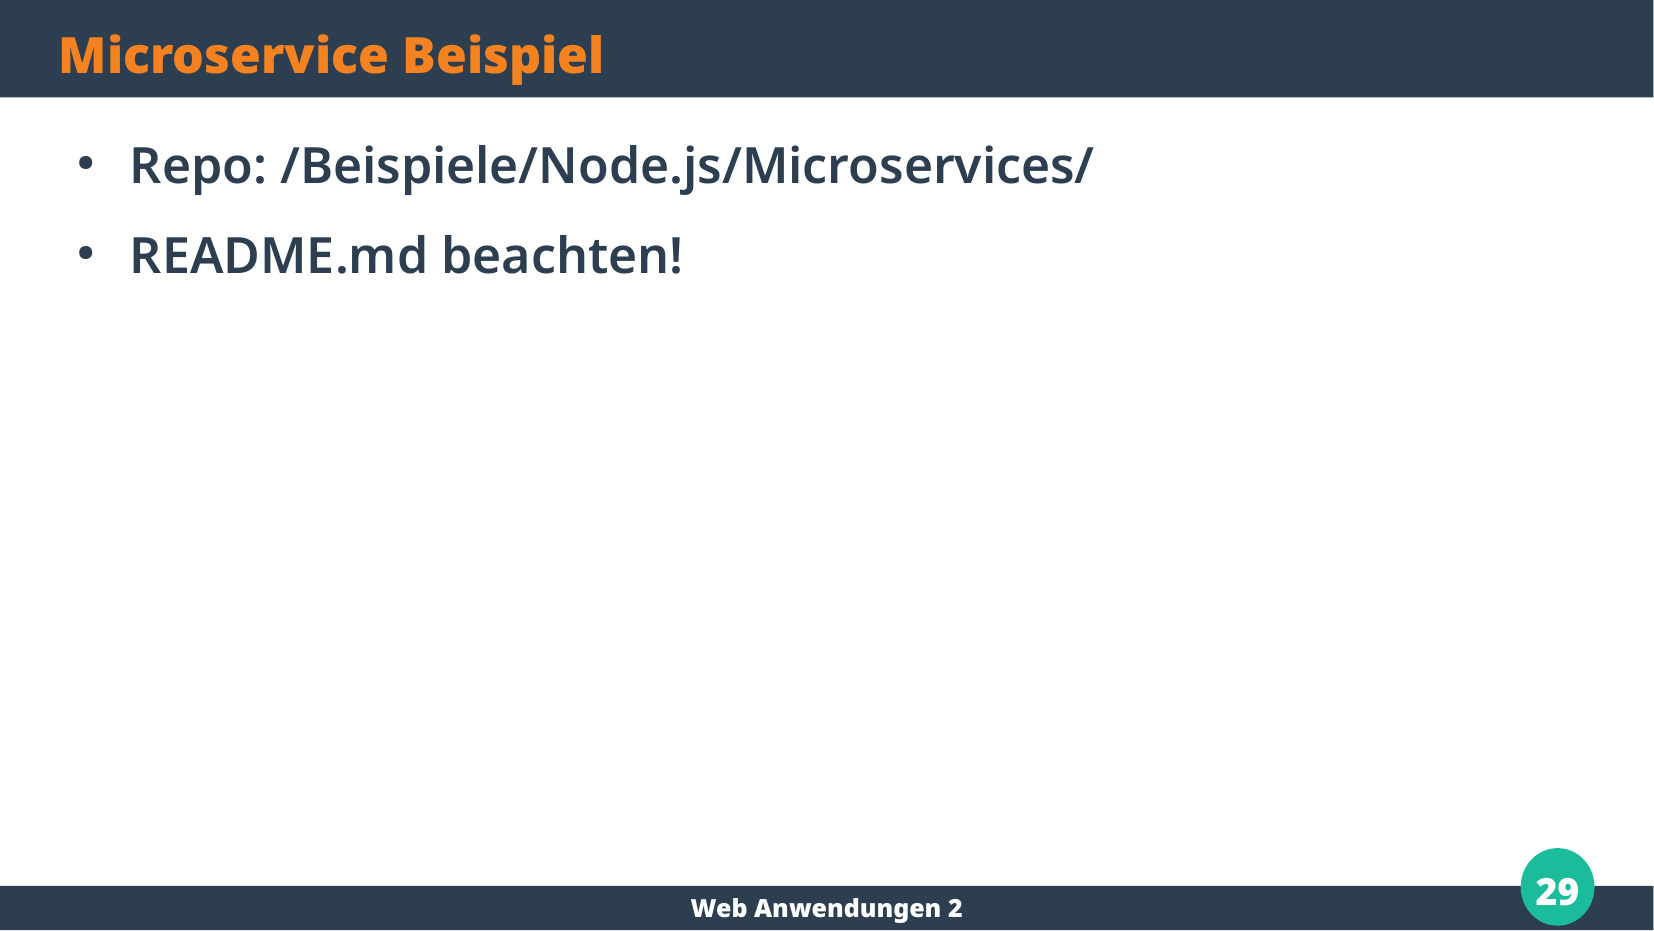

# Microservice Beispiel
Repo: /Beispiele/Node.js/Microservices/
README.md beachten!
29